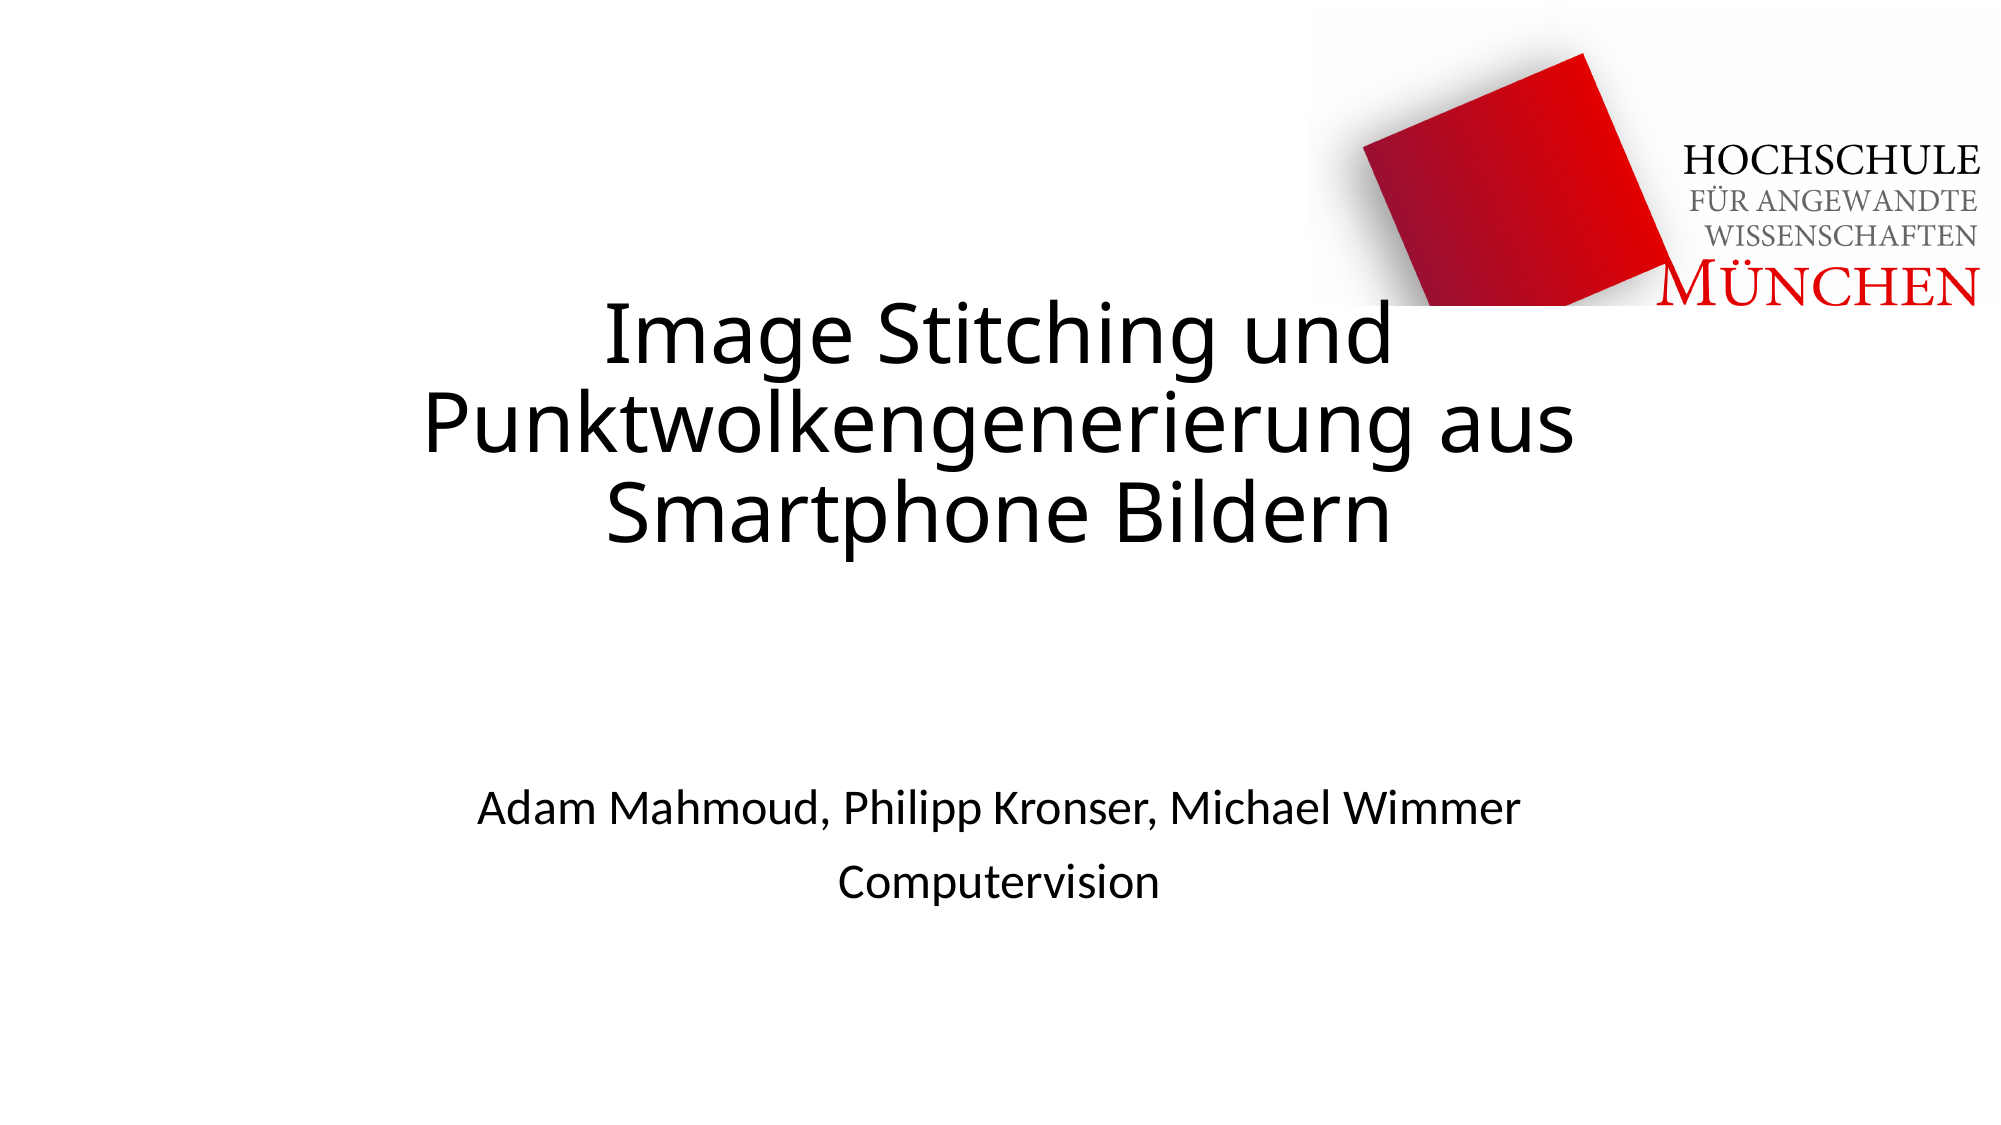

# Image Stitching und Punktwolkengenerierung aus Smartphone Bildern
Adam Mahmoud, Philipp Kronser, Michael Wimmer
Computervision